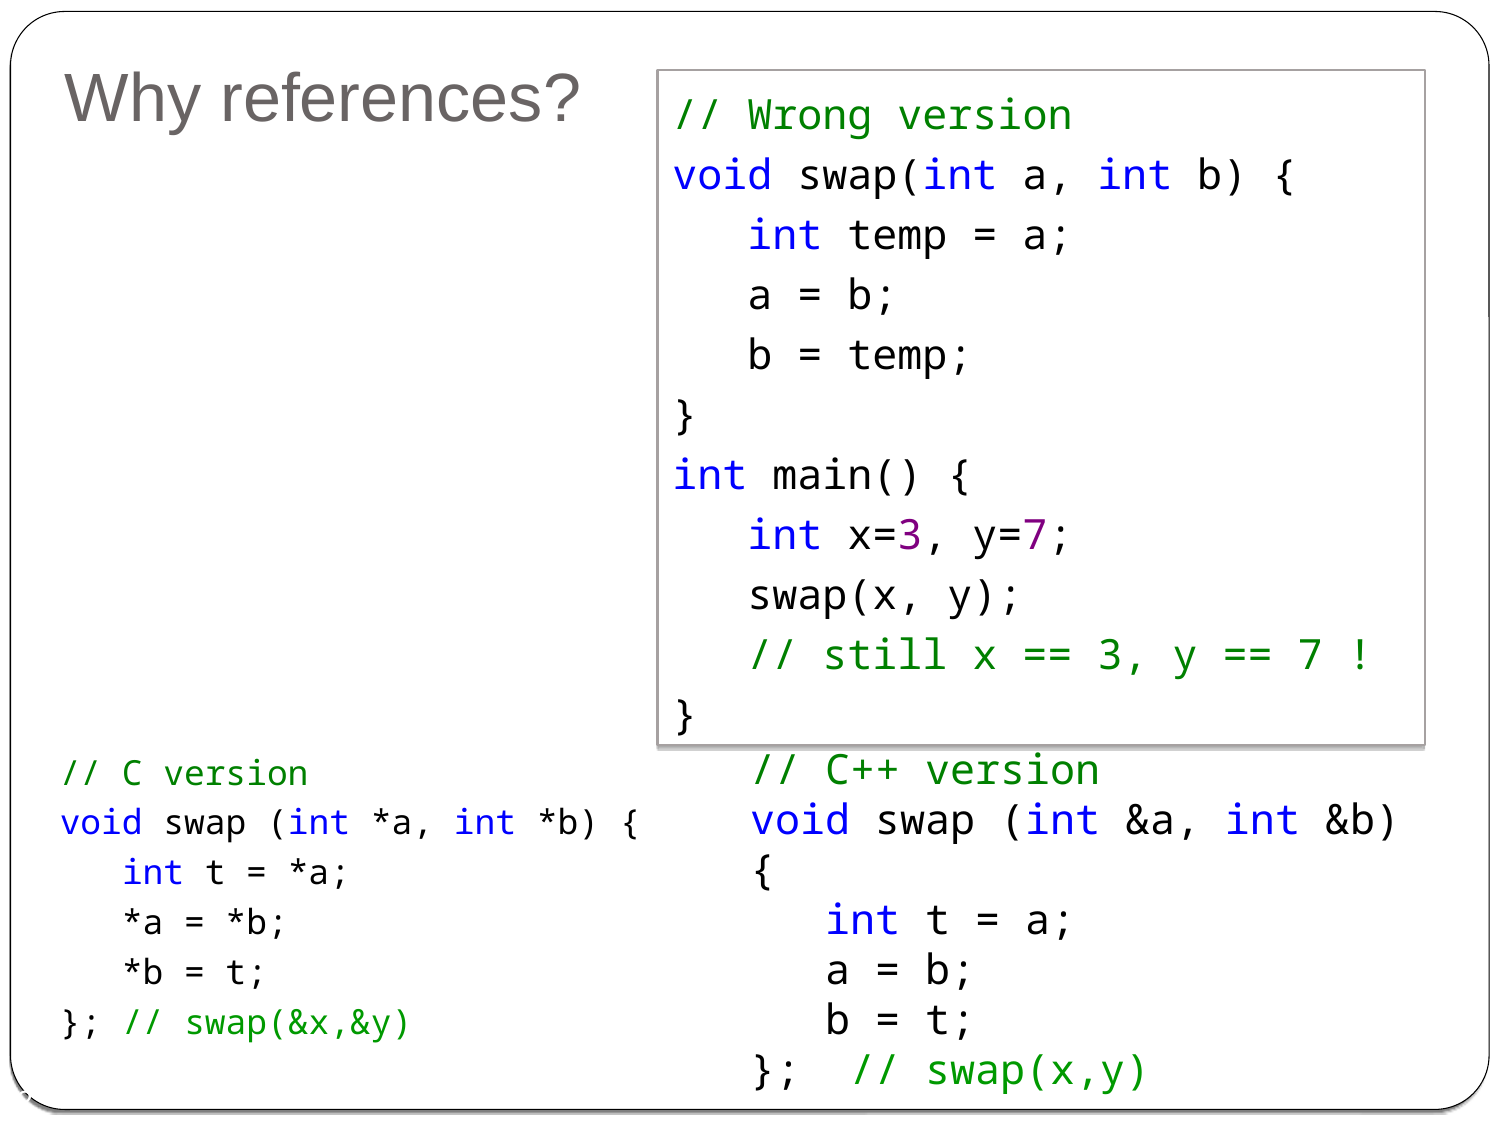

# Why references?
// Wrong version
void swap(int a, int b) {
   int temp = a;
   a = b;
   b = temp;
}
int main() {
   int x=3, y=7;
   swap(x, y);
   // still x == 3, y == 7 !
}
// C++ version
void swap (int &a, int &b) {
   int t = a;
   a = b;
   b = t;
}; // swap(x,y)
// C version
void swap (int *a, int *b) {
   int t = *a;
   *a = *b;
   *b = t;
}; // swap(&x,&y)